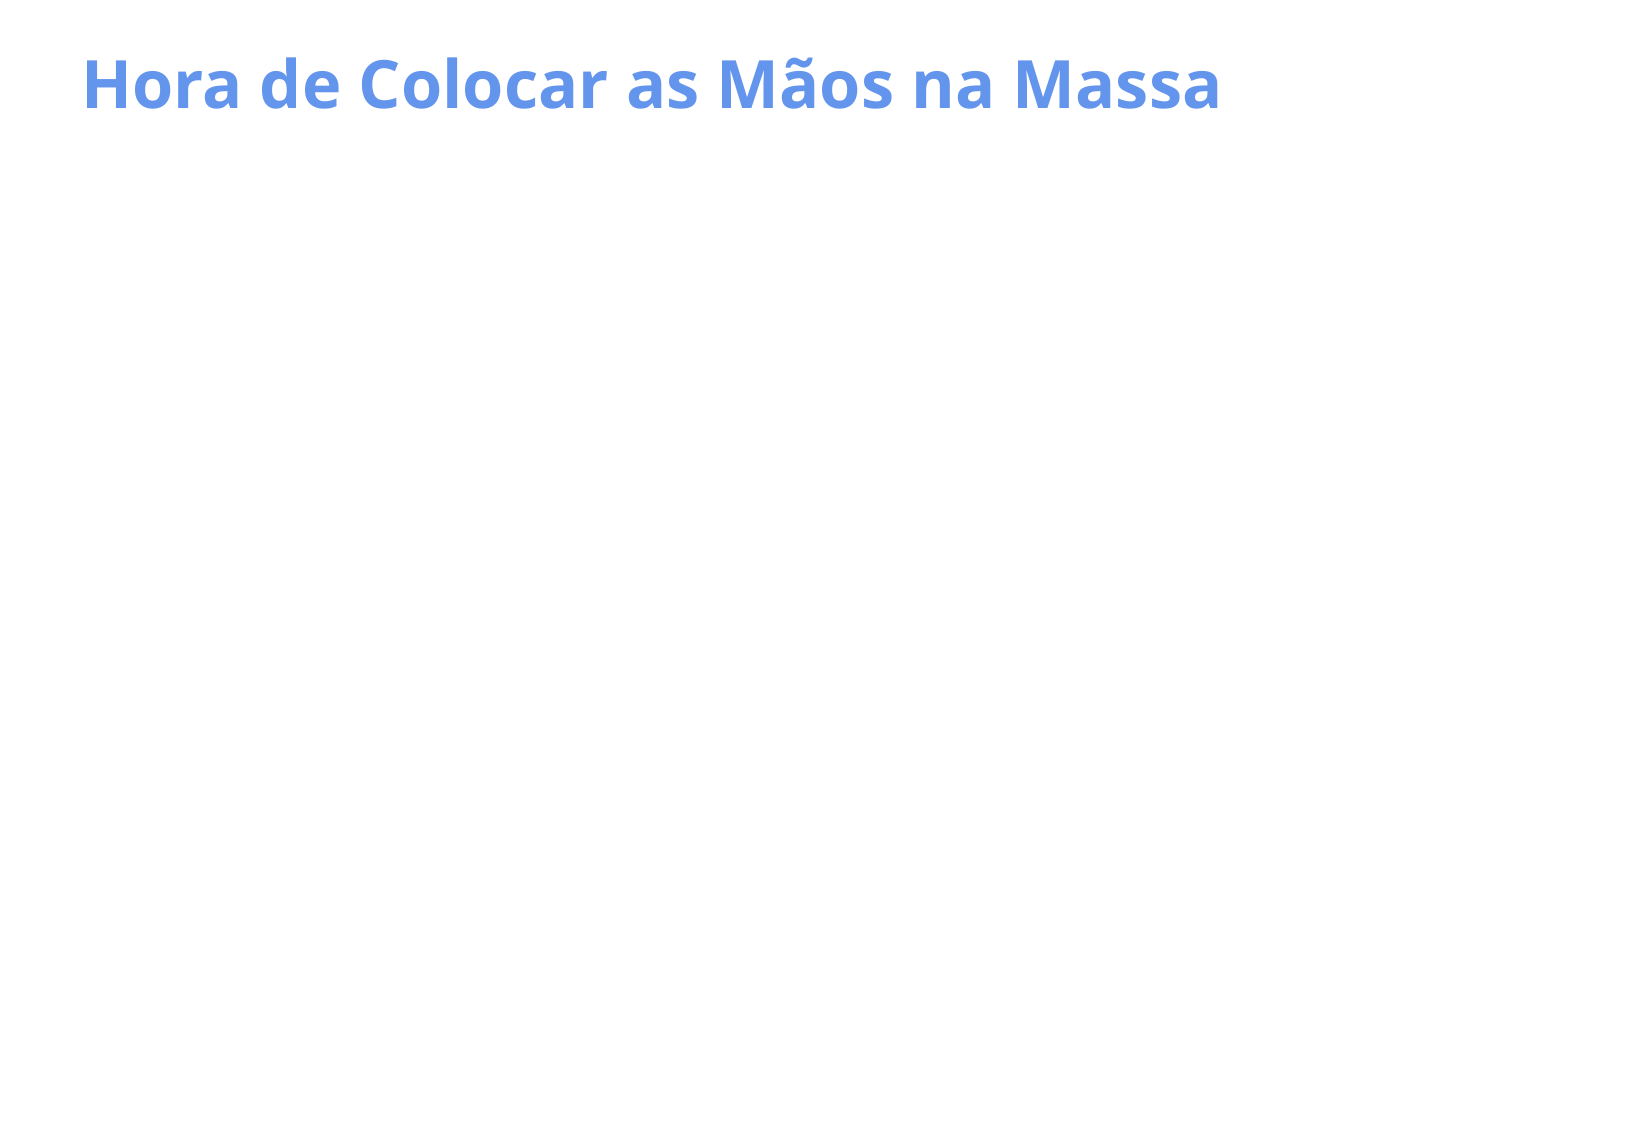

# Hora de Colocar as Mãos na Massa